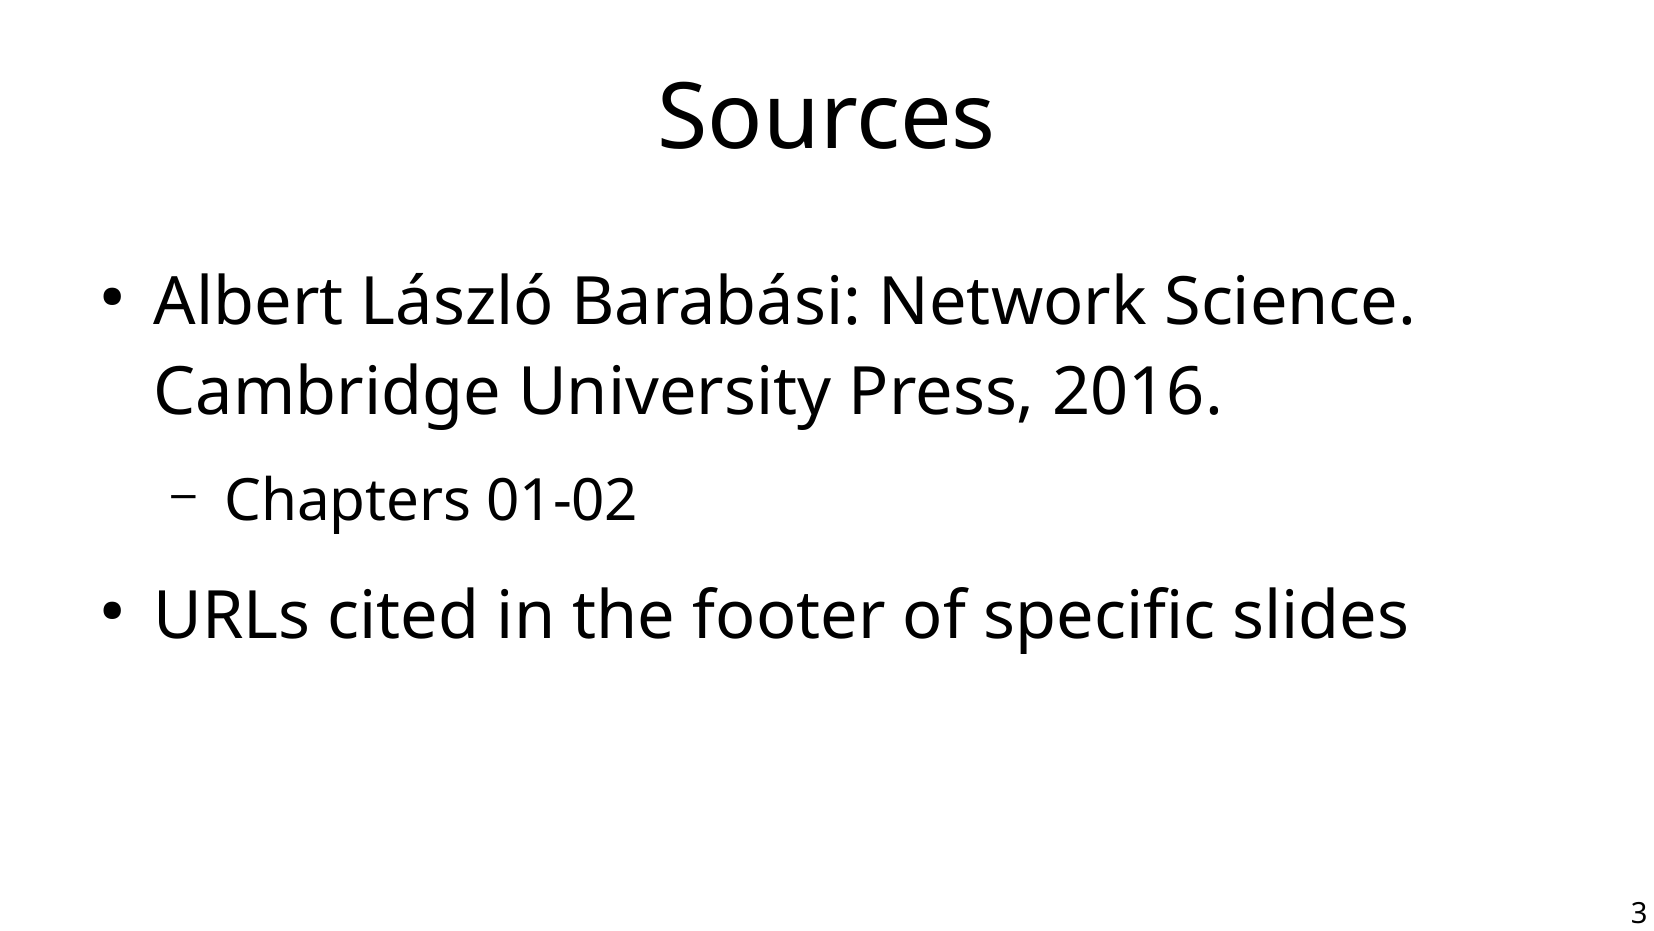

# Sources
Albert László Barabási: Network Science. Cambridge University Press, 2016.
Chapters 01-02
URLs cited in the footer of specific slides
3